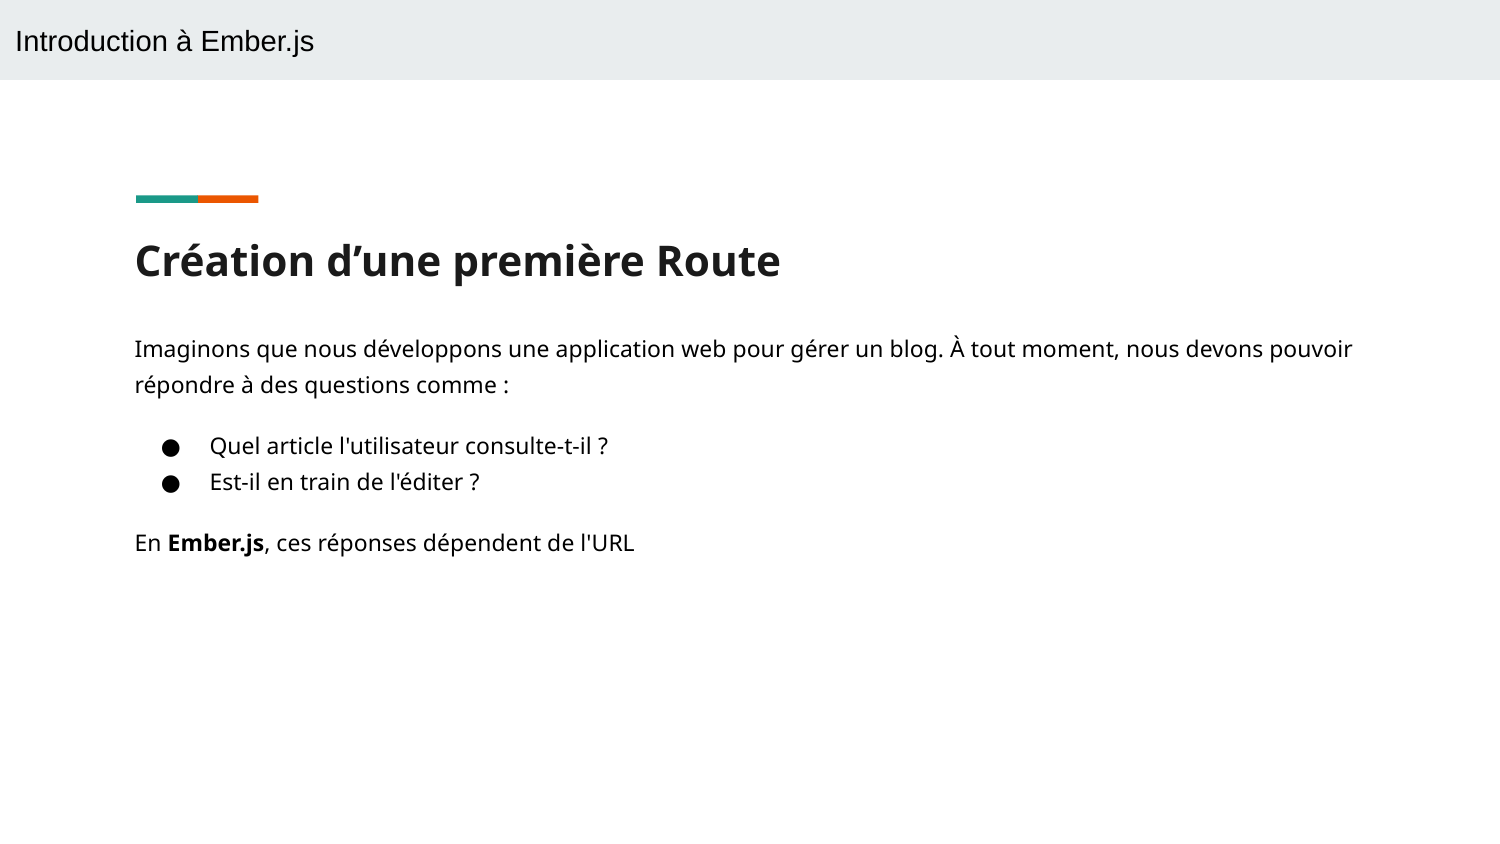

# Création d’une première Route
Imaginons que nous développons une application web pour gérer un blog. À tout moment, nous devons pouvoir répondre à des questions comme :
Quel article l'utilisateur consulte-t-il ?
Est-il en train de l'éditer ?
En Ember.js, ces réponses dépendent de l'URL